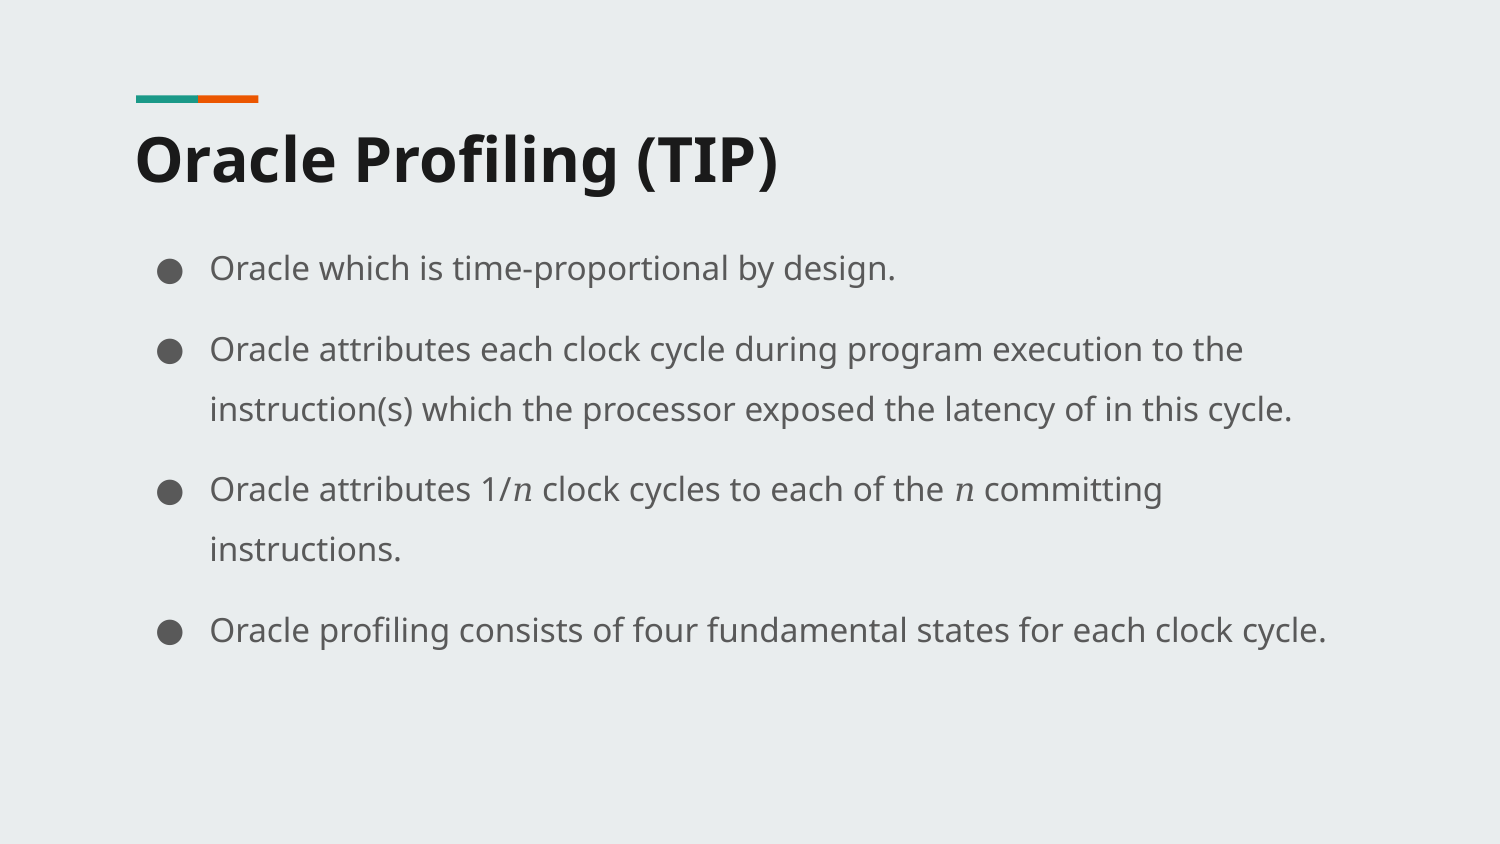

Oracle Profiling (TIP)
Oracle which is time-proportional by design.
Oracle attributes each clock cycle during program execution to the instruction(s) which the processor exposed the latency of in this cycle.
Oracle attributes 1/𝑛 clock cycles to each of the 𝑛 committing instructions.
Oracle profiling consists of four fundamental states for each clock cycle.